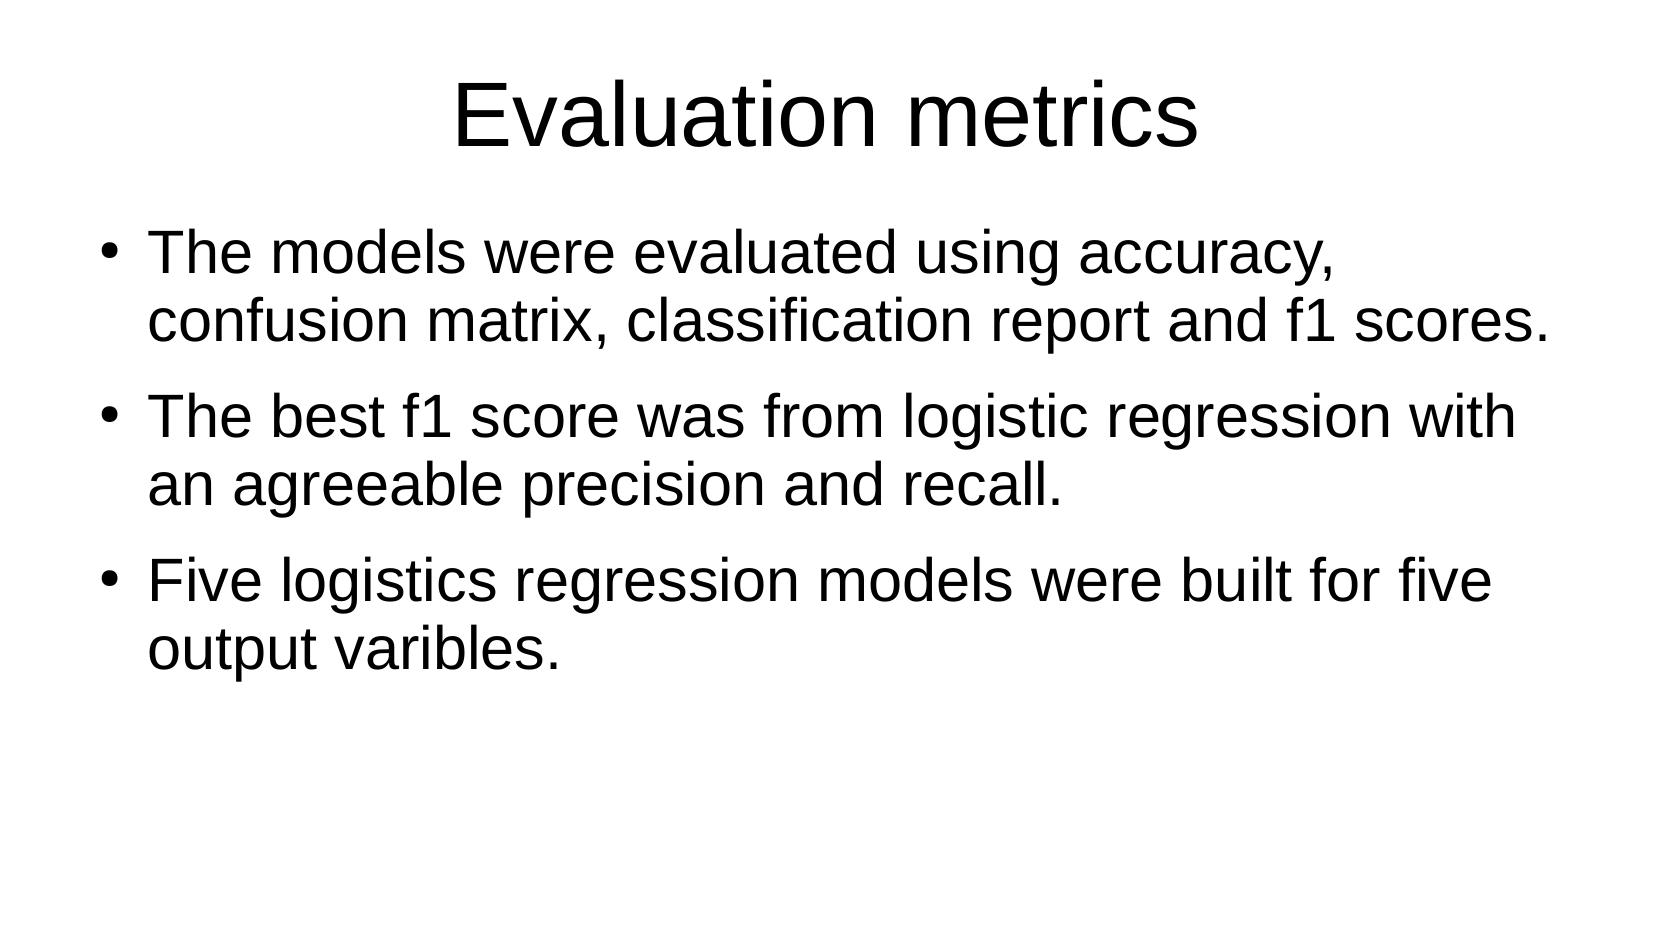

# Evaluation metrics
The models were evaluated using accuracy, confusion matrix, classification report and f1 scores.
The best f1 score was from logistic regression with an agreeable precision and recall.
Five logistics regression models were built for five output varibles.